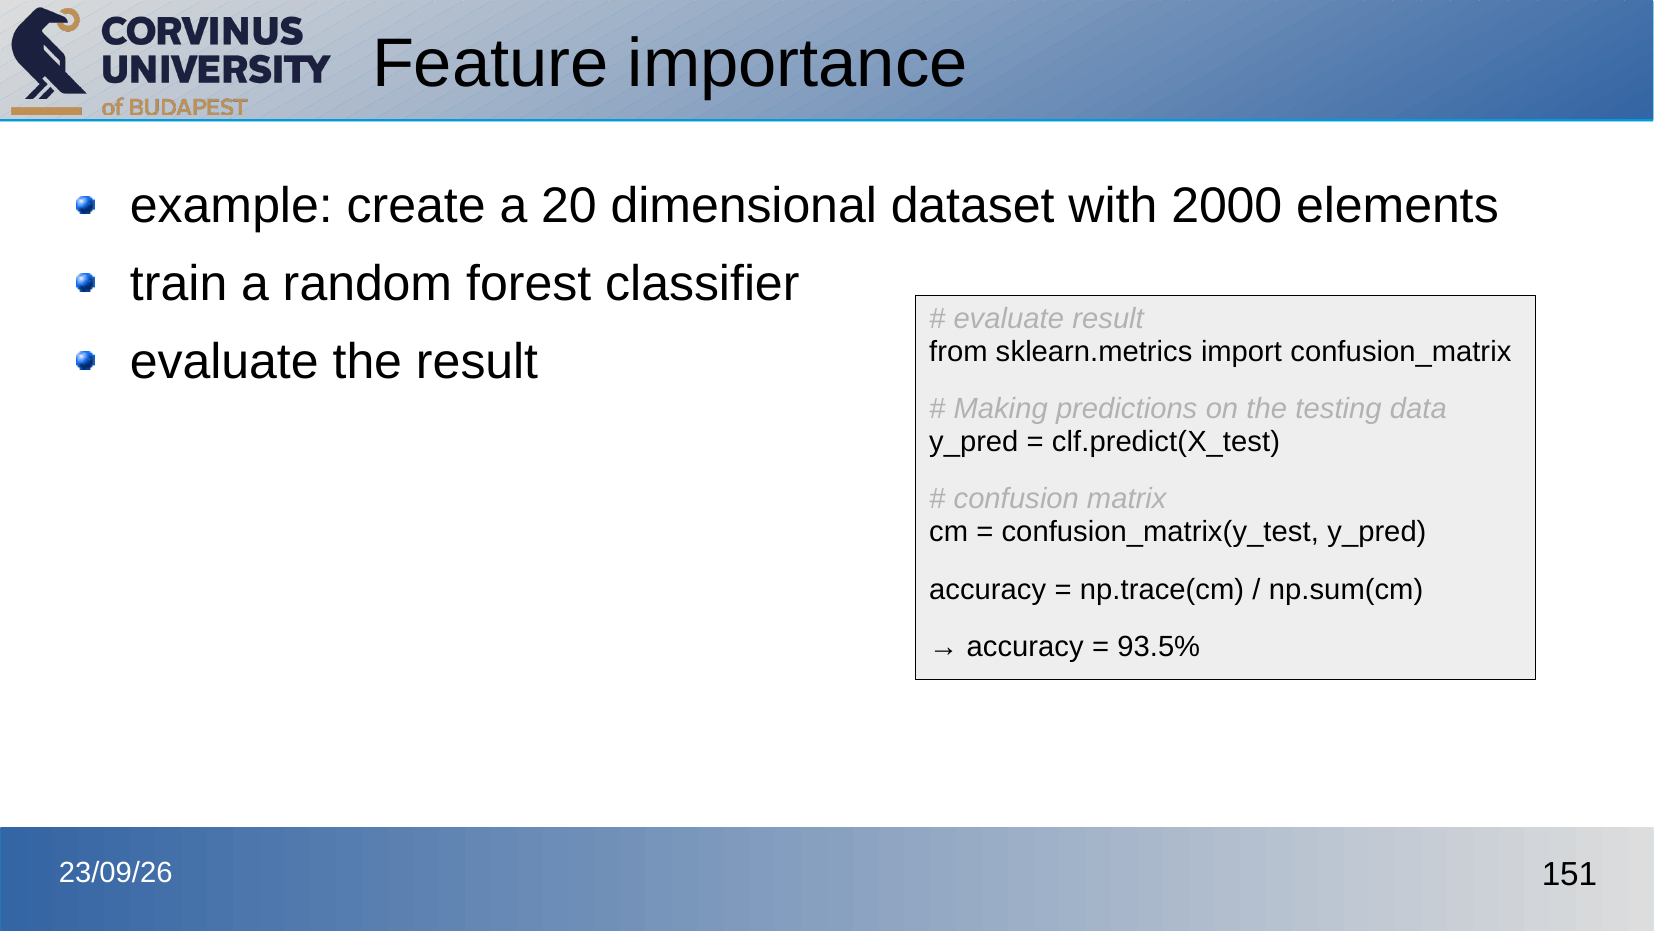

# Feature importance
example: create a 20 dimensional dataset with 2000 elements
train a random forest classifier
evaluate the result
# evaluate result from sklearn.metrics import confusion_matrix
# Making predictions on the testing data y_pred = clf.predict(X_test)
# confusion matrix cm = confusion_matrix(y_test, y_pred)
accuracy = np.trace(cm) / np.sum(cm)
→ accuracy = 93.5%